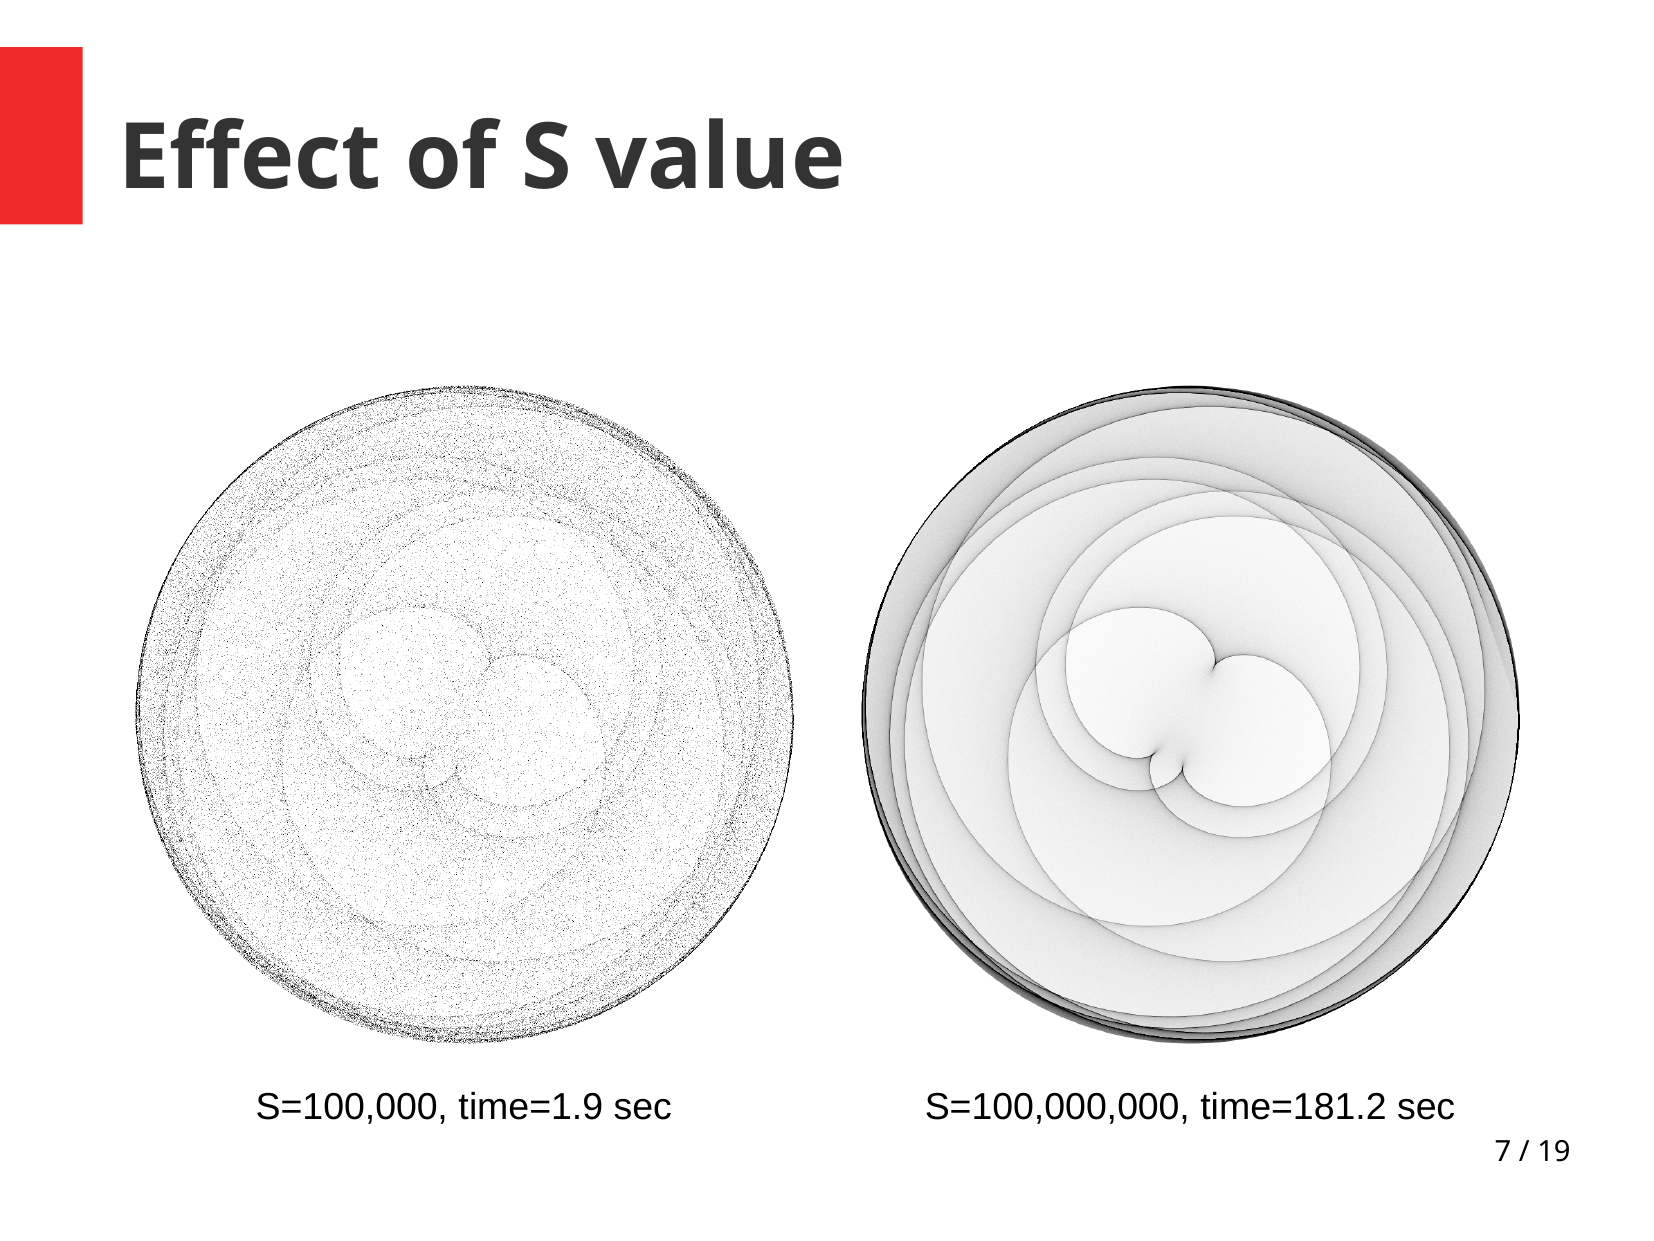

# Effect of S value
S=100,000, time=1.9 sec
S=100,000,000, time=181.2 sec
7